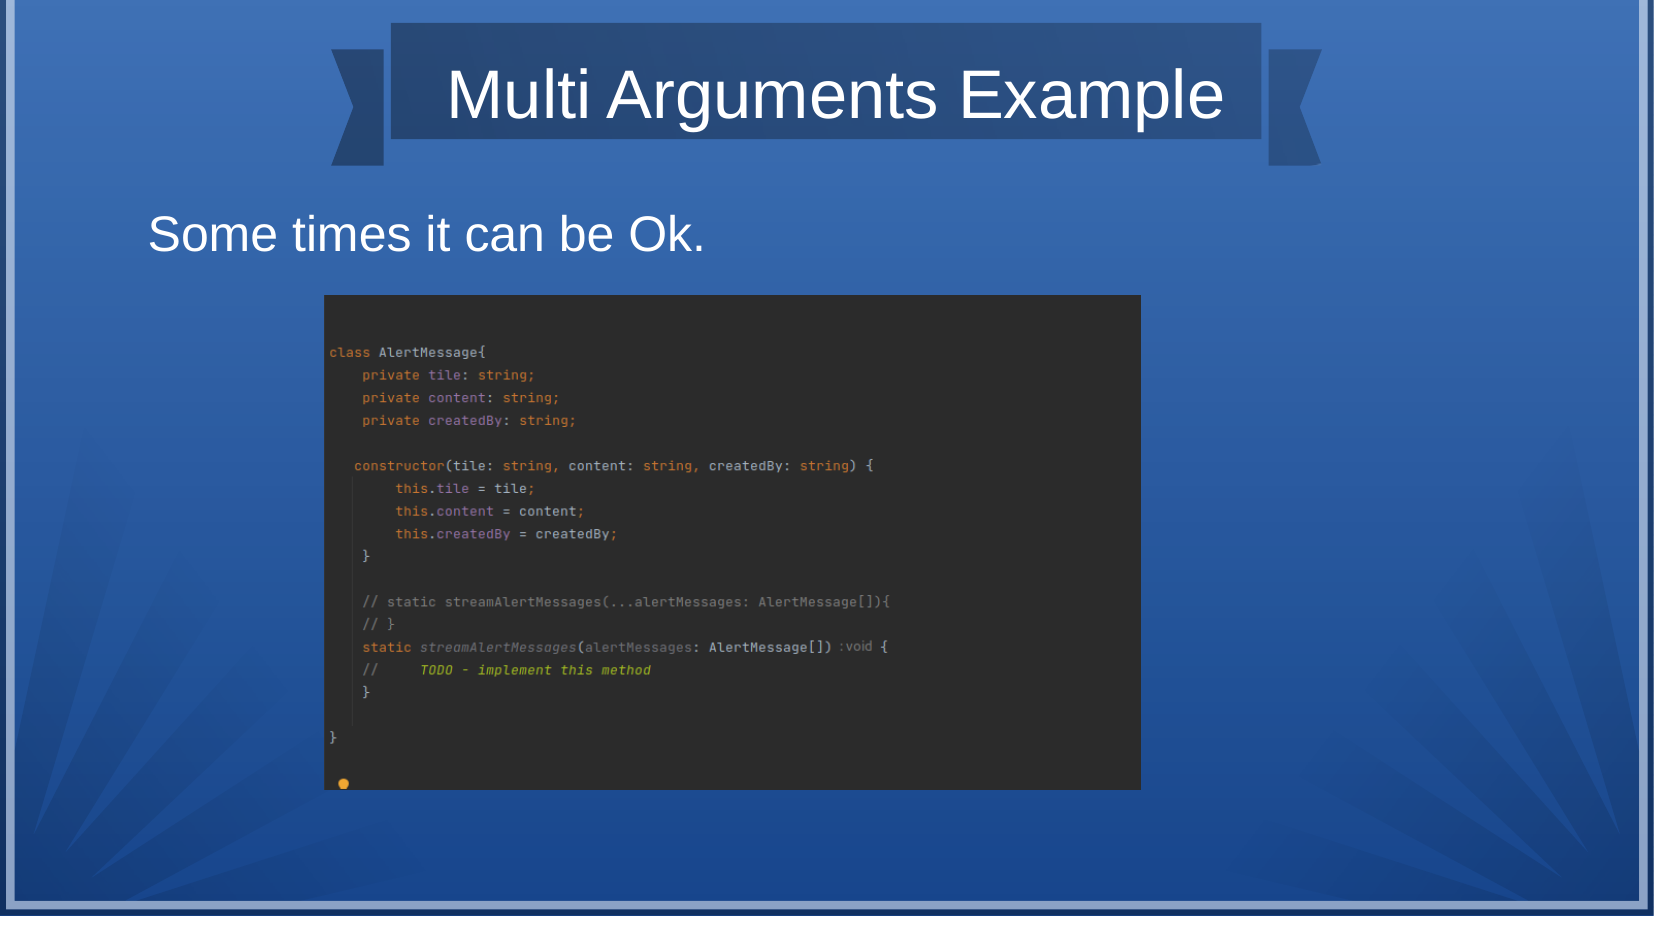

# Multi Arguments Example
Some times it can be Ok.